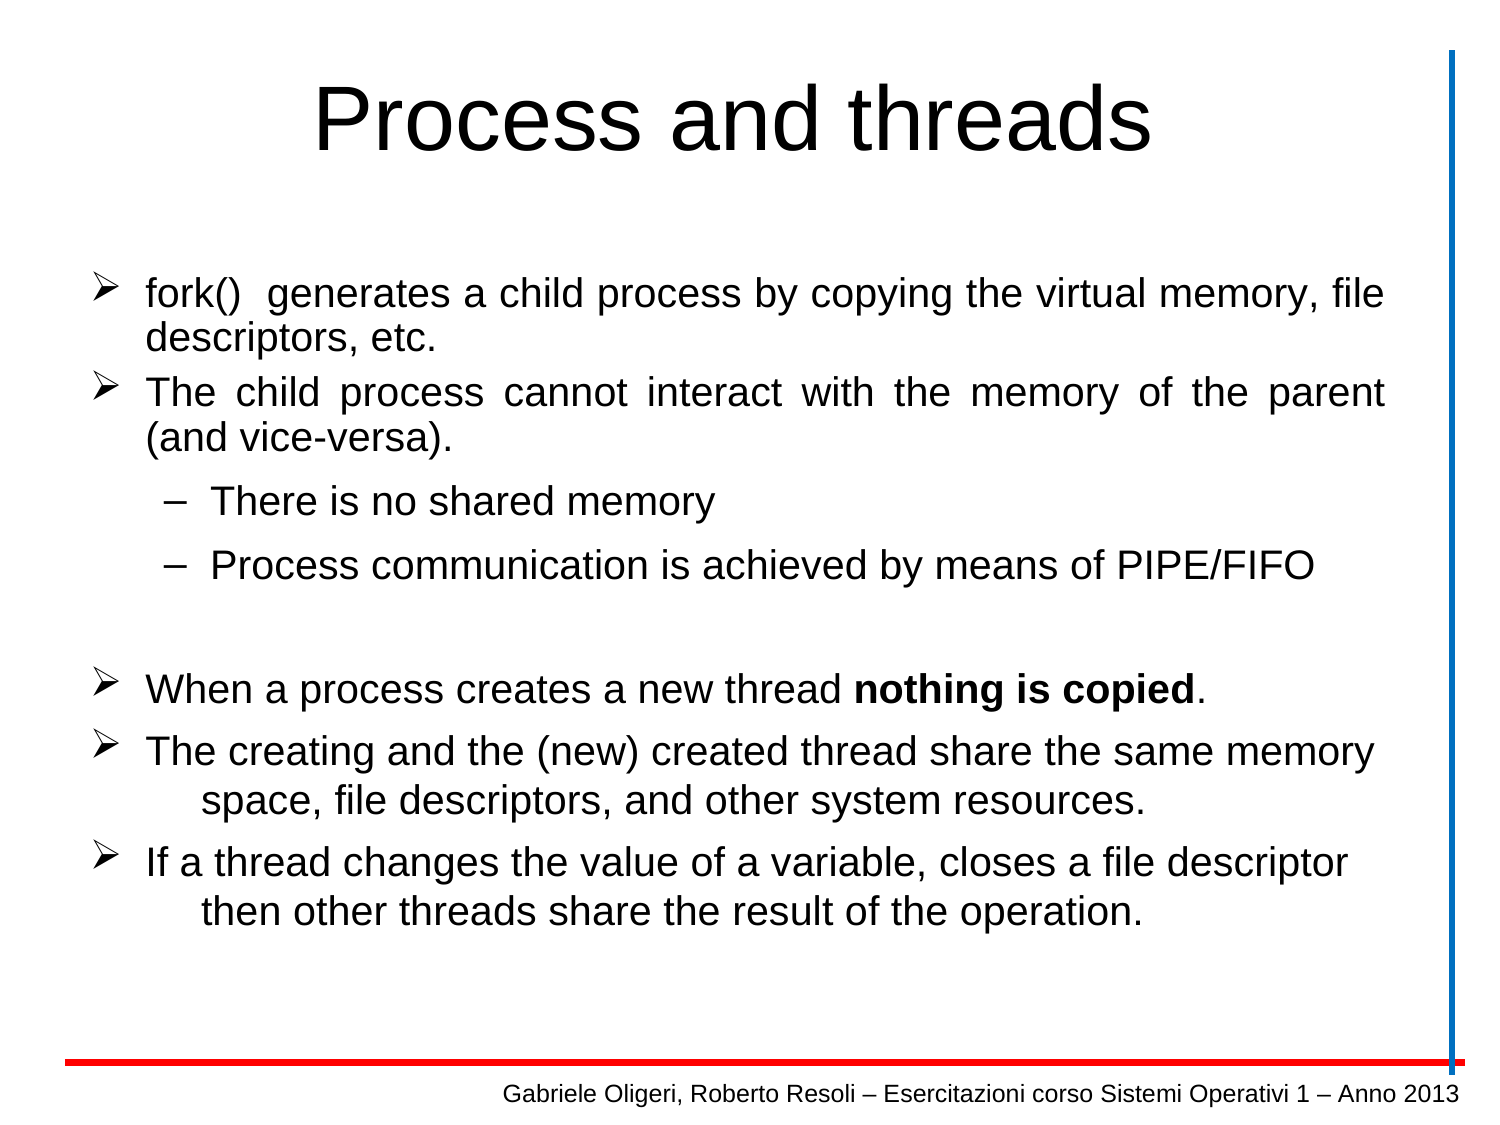

# Process and threads
fork() generates a child process by copying the virtual memory, file descriptors, etc.
The child process cannot interact with the memory of the parent (and vice-versa).
There is no shared memory
Process communication is achieved by means of PIPE/FIFO
When a process creates a new thread nothing is copied.
The creating and the (new) created thread share the same memory space, file descriptors, and other system resources.
If a thread changes the value of a variable, closes a file descriptor then other threads share the result of the operation.